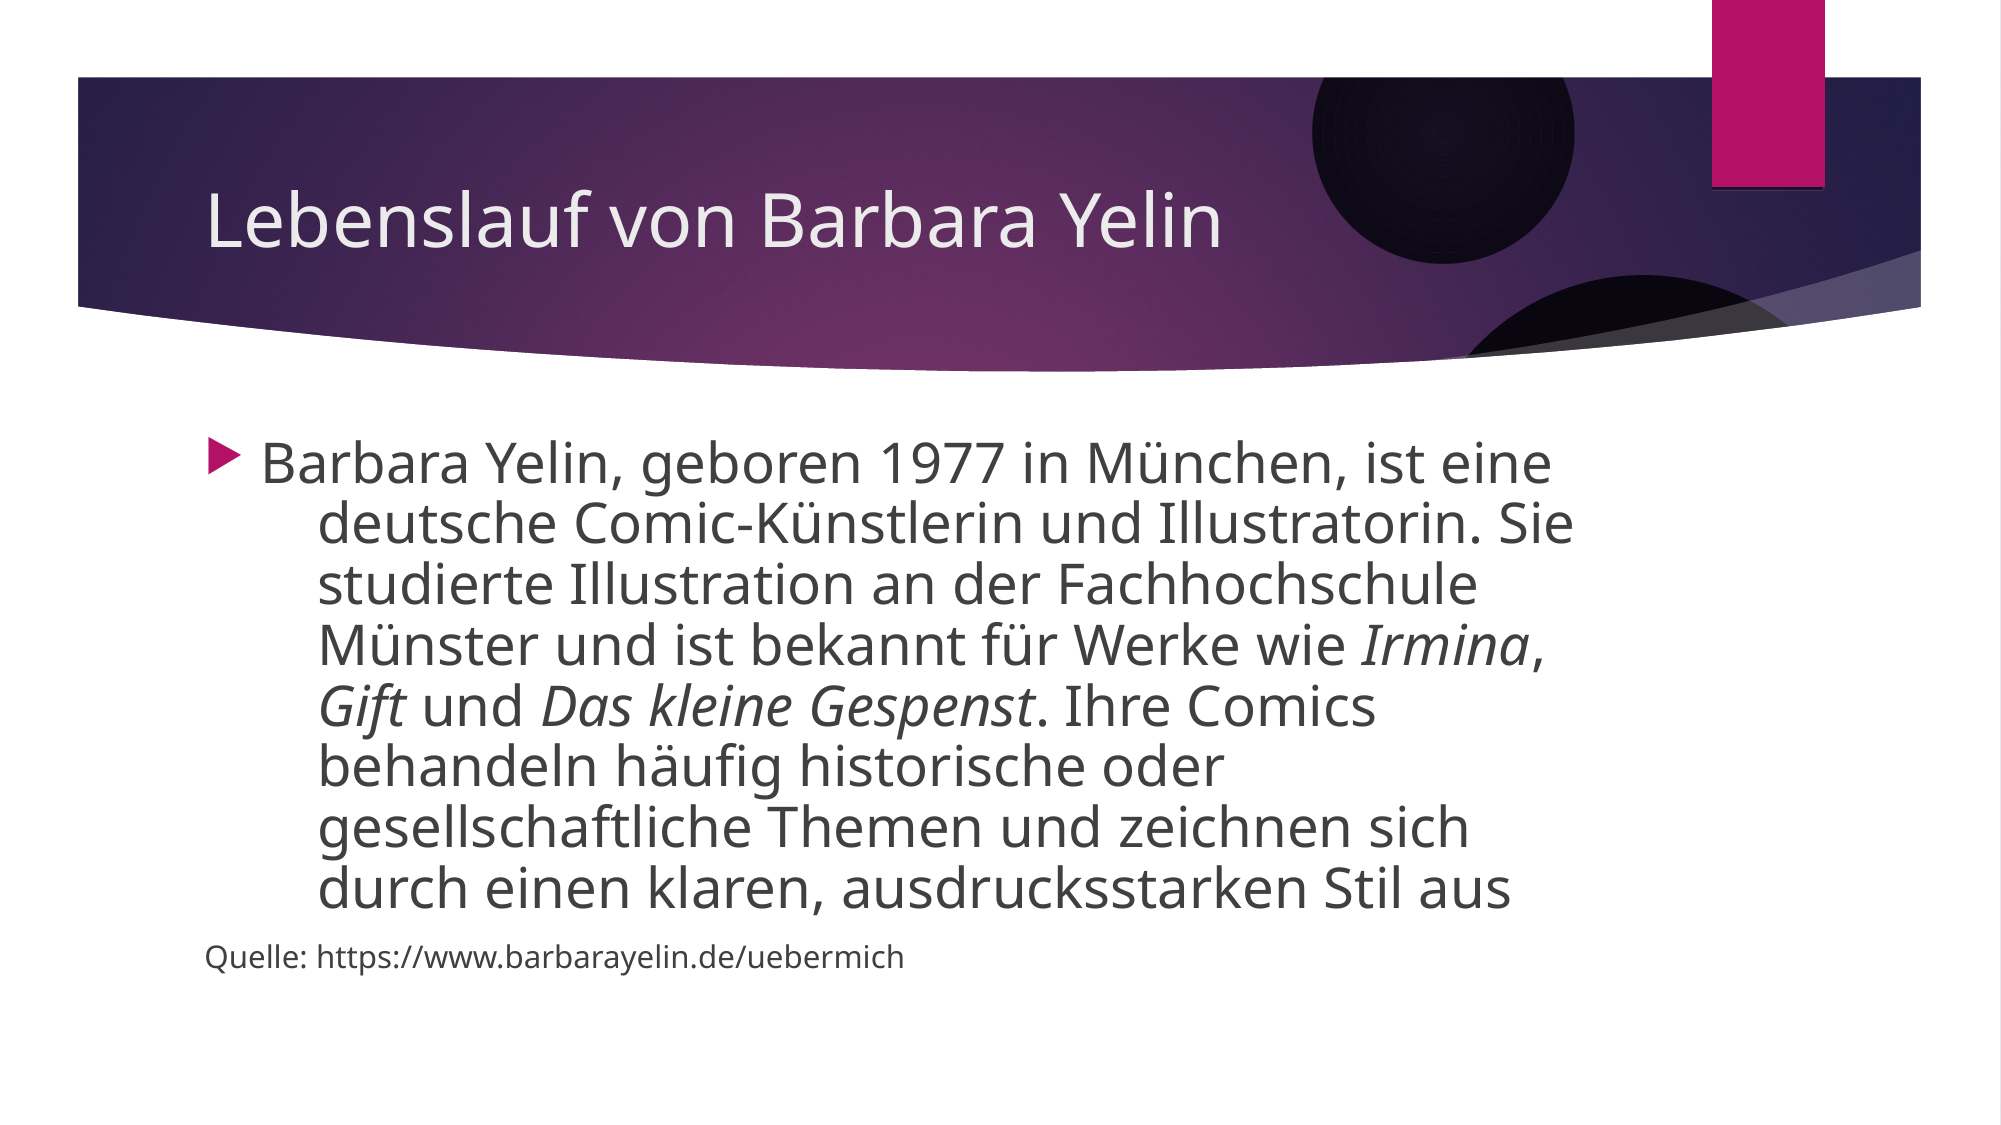

# Lebenslauf von Barbara Yelin
Barbara Yelin, geboren 1977 in München, ist eine deutsche Comic-Künstlerin und Illustratorin. Sie studierte Illustration an der Fachhochschule Münster und ist bekannt für Werke wie Irmina, Gift und Das kleine Gespenst. Ihre Comics behandeln häufig historische oder gesellschaftliche Themen und zeichnen sich durch einen klaren, ausdrucksstarken Stil aus
Quelle: https://www.barbarayelin.de/uebermich